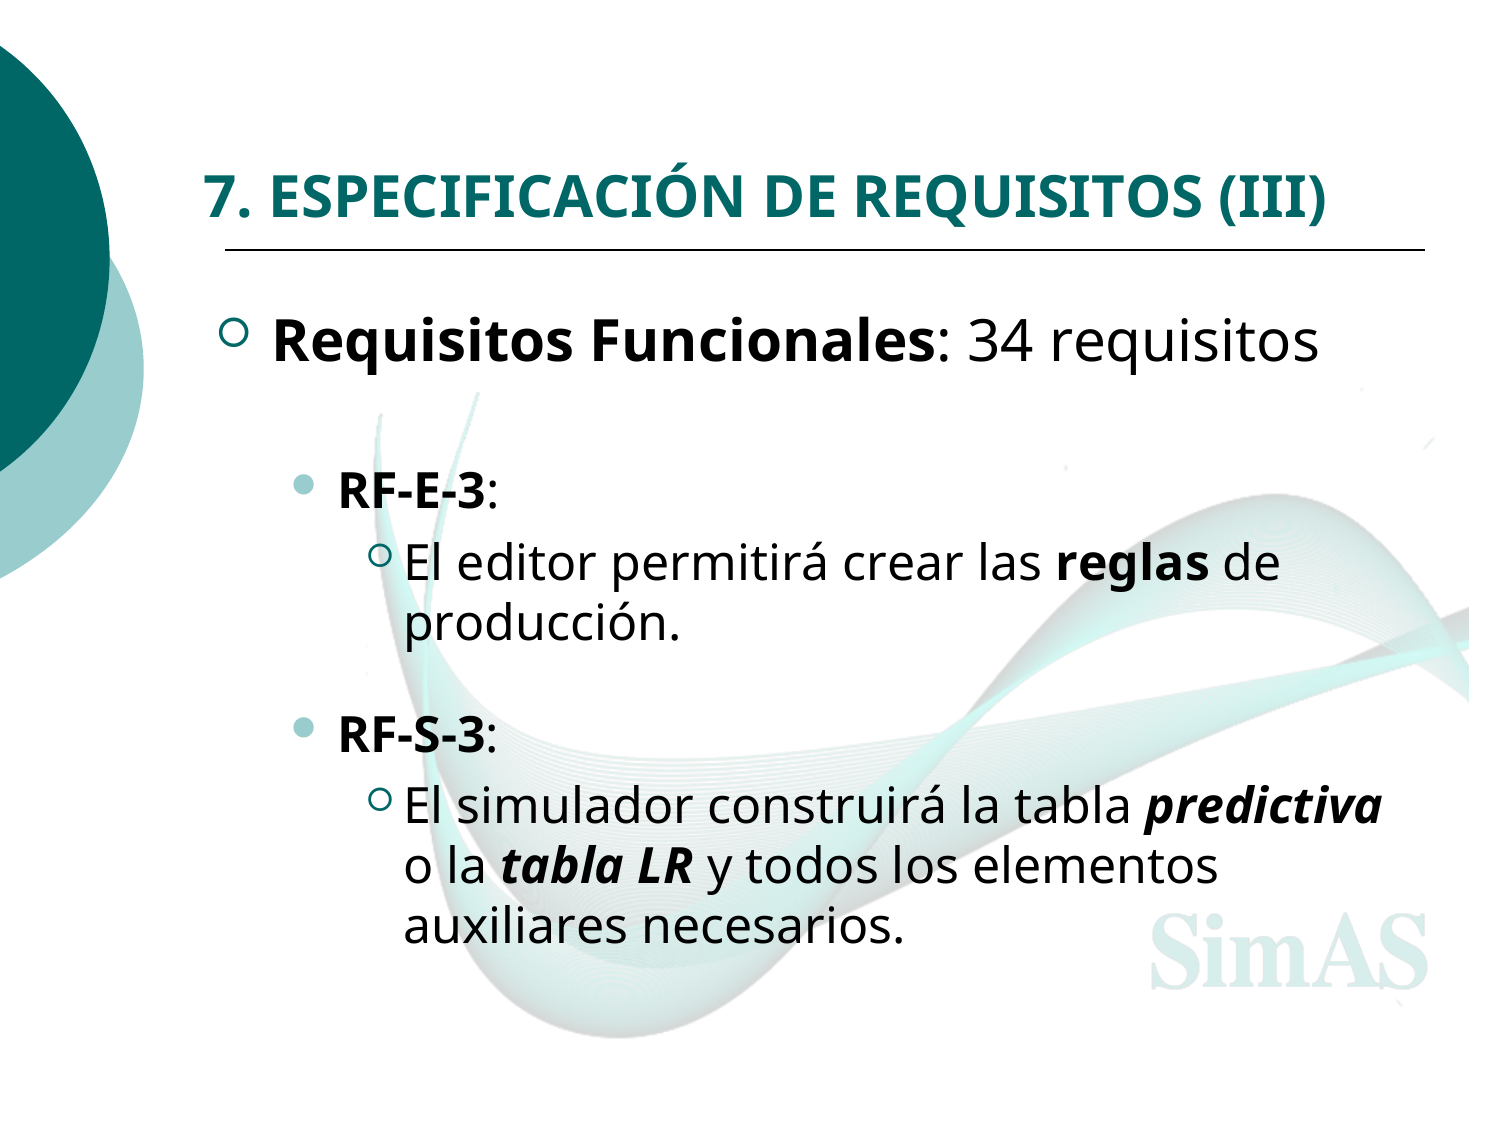

# 7. ESPECIFICACIÓN DE REQUISITOS (III)
Requisitos Funcionales: 34 requisitos
RF-E-3:
El editor permitirá crear las reglas de producción.
RF-S-3:
El simulador construirá la tabla predictiva o la tabla LR y todos los elementos auxiliares necesarios.